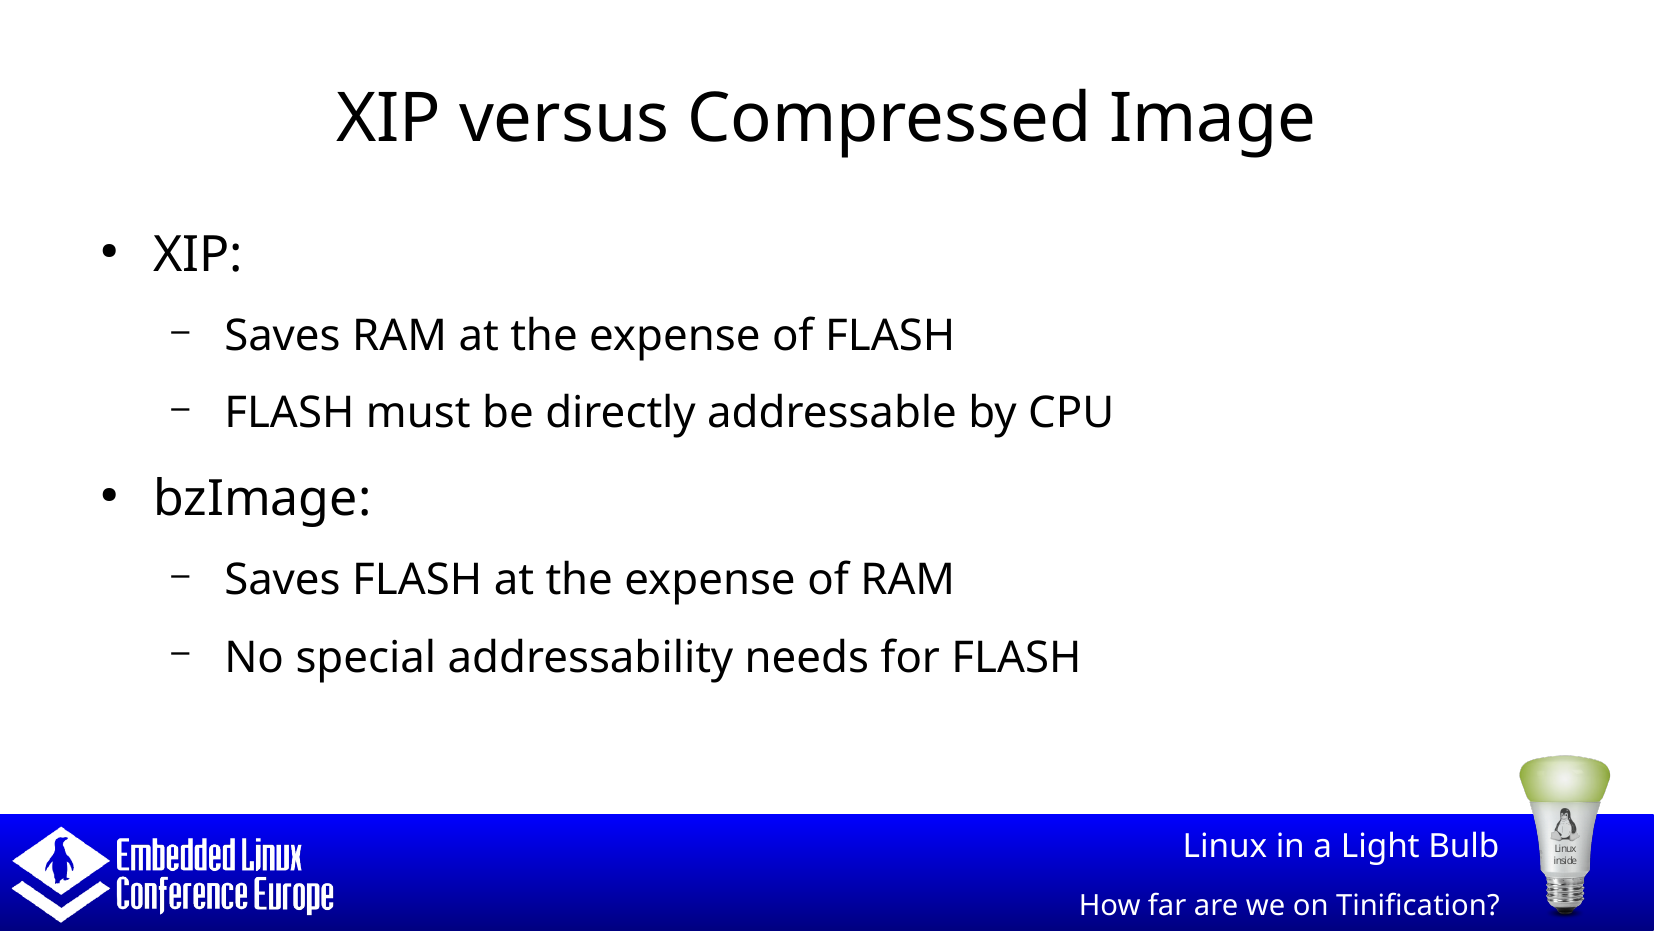

# XIP versus Compressed Image
XIP:
Saves RAM at the expense of FLASH
FLASH must be directly addressable by CPU
bzImage:
Saves FLASH at the expense of RAM
No special addressability needs for FLASH
Linux in a Light Bulb